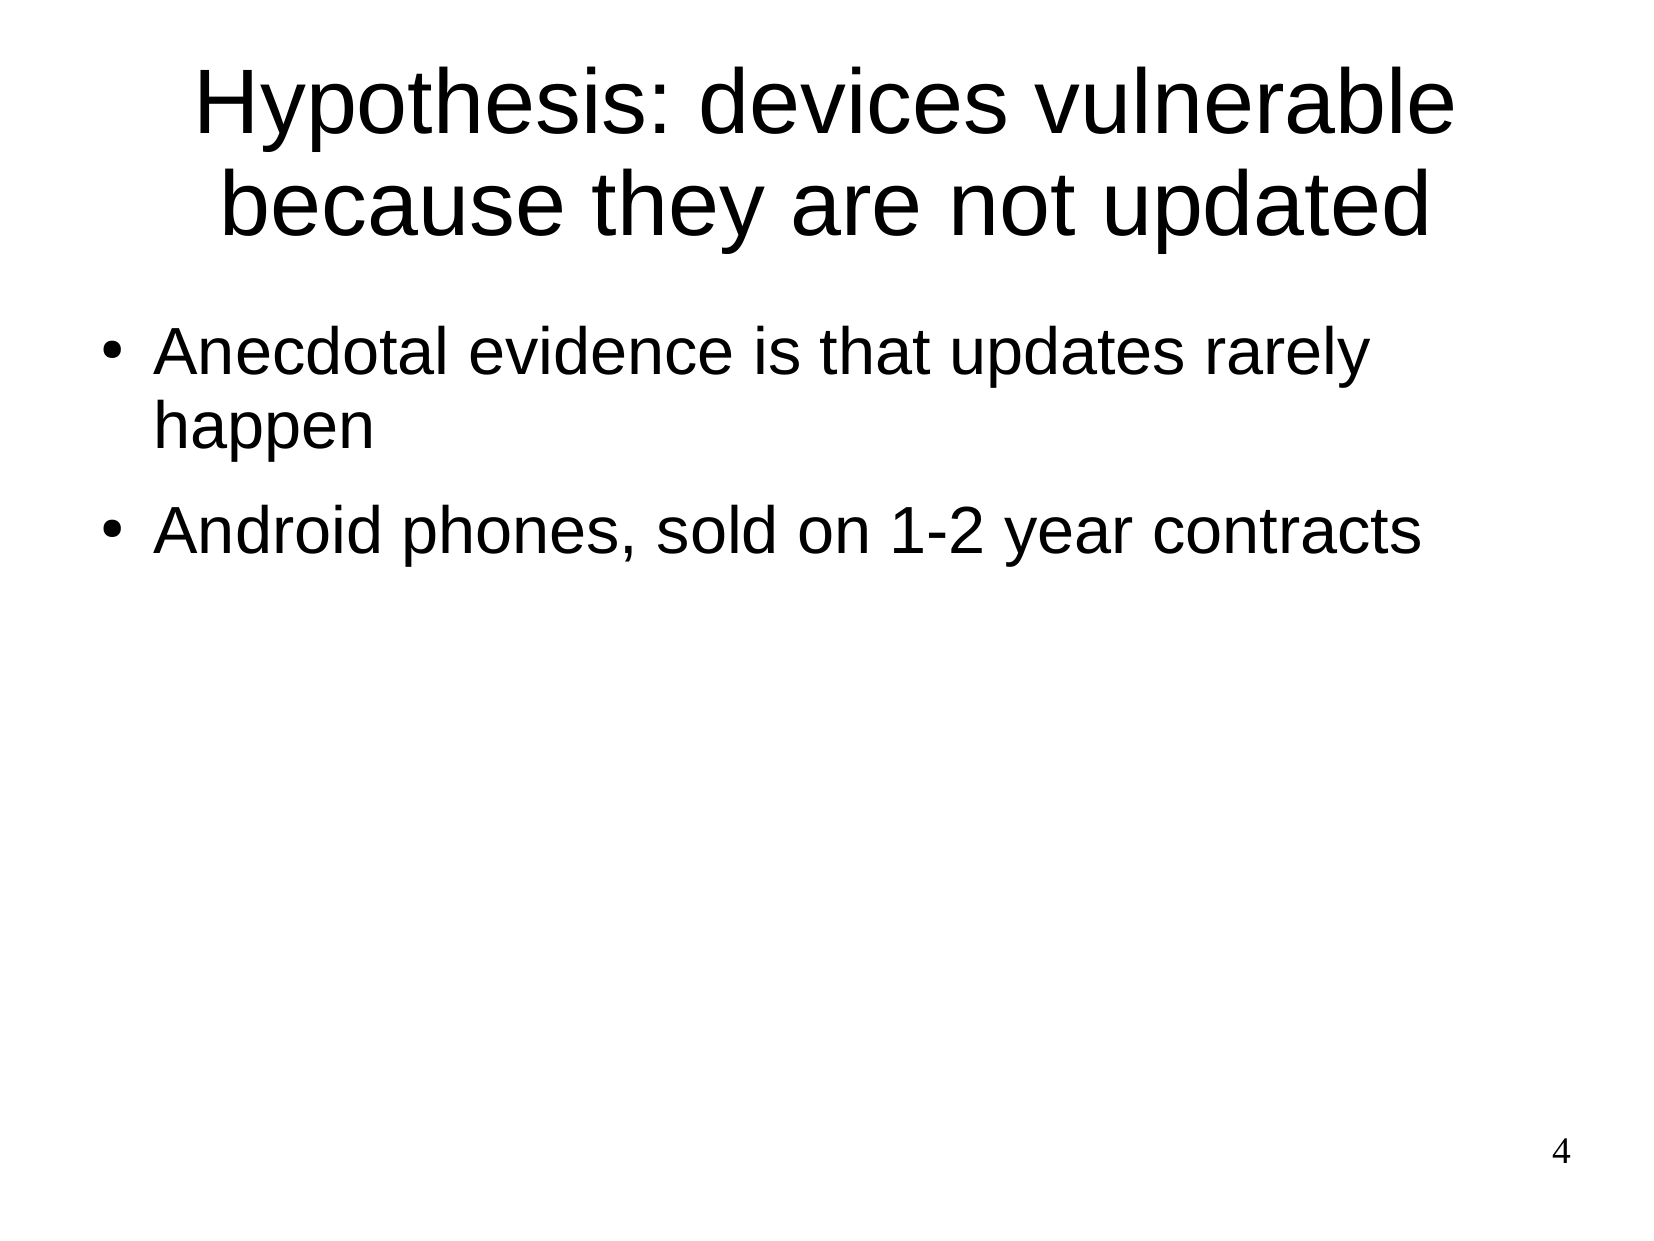

# Hypothesis: devices vulnerable because they are not updated
Anecdotal evidence is that updates rarely happen
Android phones, sold on 1-2 year contracts
4